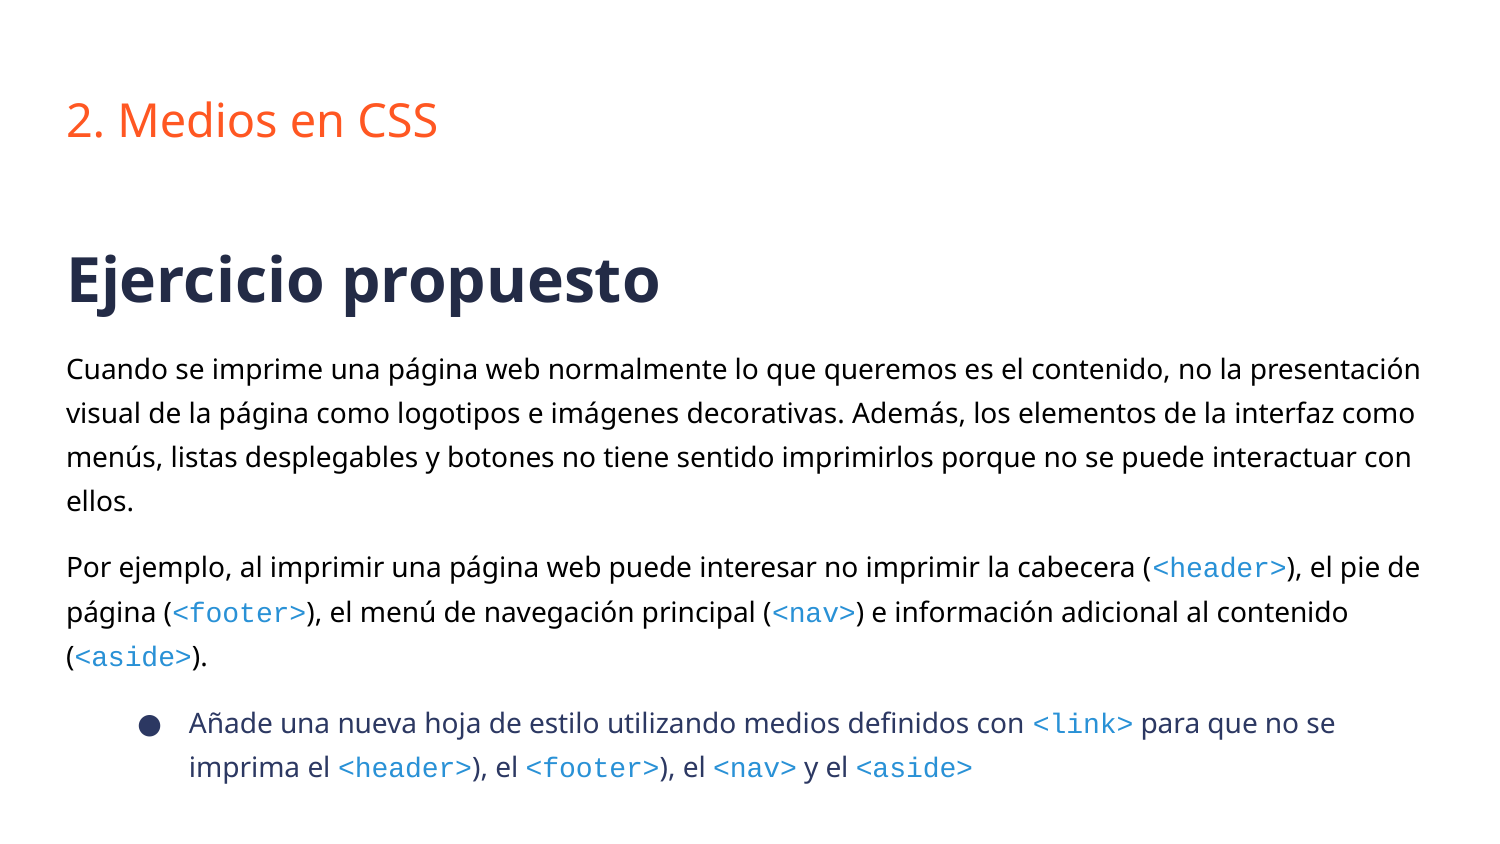

# 2. Medios en CSS
Ejercicio propuesto
Cuando se imprime una página web normalmente lo que queremos es el contenido, no la presentación visual de la página como logotipos e imágenes decorativas. Además, los elementos de la interfaz como menús, listas desplegables y botones no tiene sentido imprimirlos porque no se puede interactuar con ellos.
Por ejemplo, al imprimir una página web puede interesar no imprimir la cabecera (<header>), el pie de página (<footer>), el menú de navegación principal (<nav>) e información adicional al contenido (<aside>).
Añade una nueva hoja de estilo utilizando medios definidos con <link> para que no se imprima el <header>), el <footer>), el <nav> y el <aside>